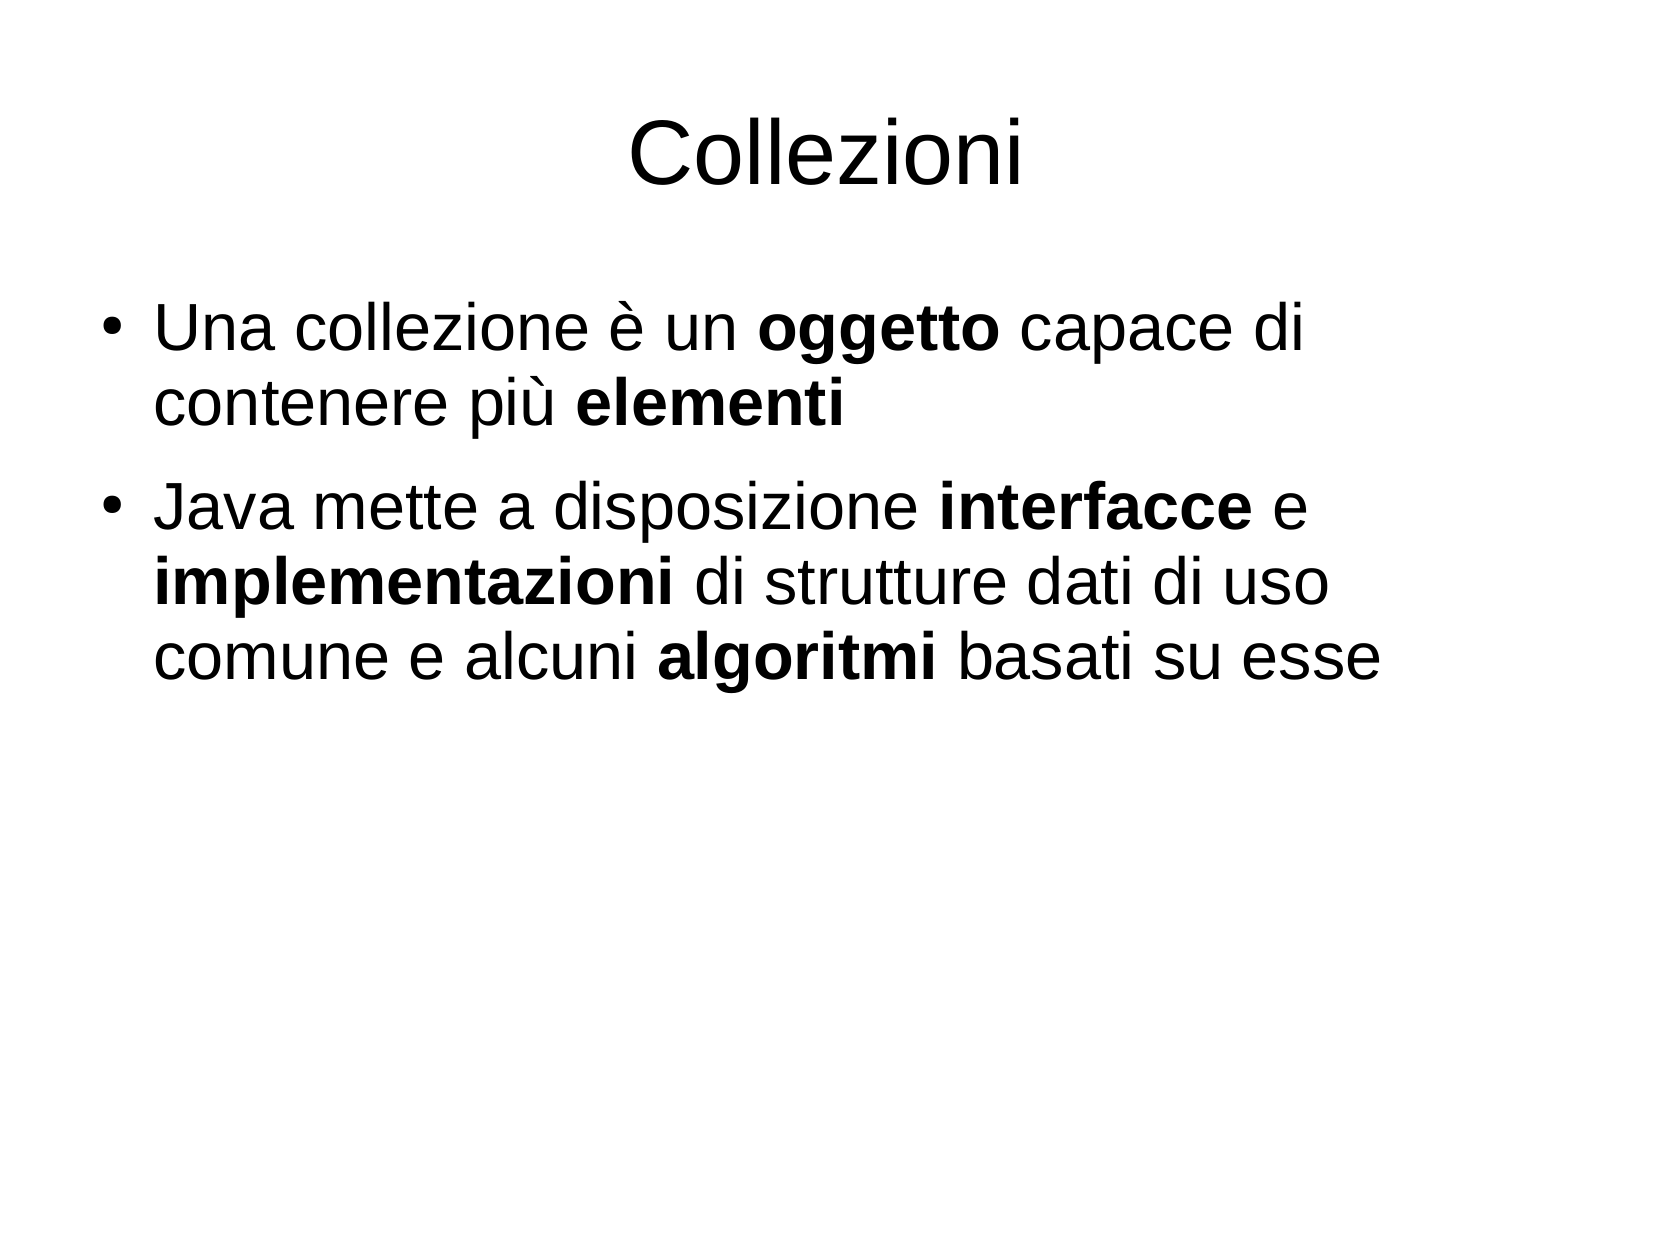

# Collezioni
Una collezione è un oggetto capace di contenere più elementi
Java mette a disposizione interfacce e implementazioni di strutture dati di uso comune e alcuni algoritmi basati su esse